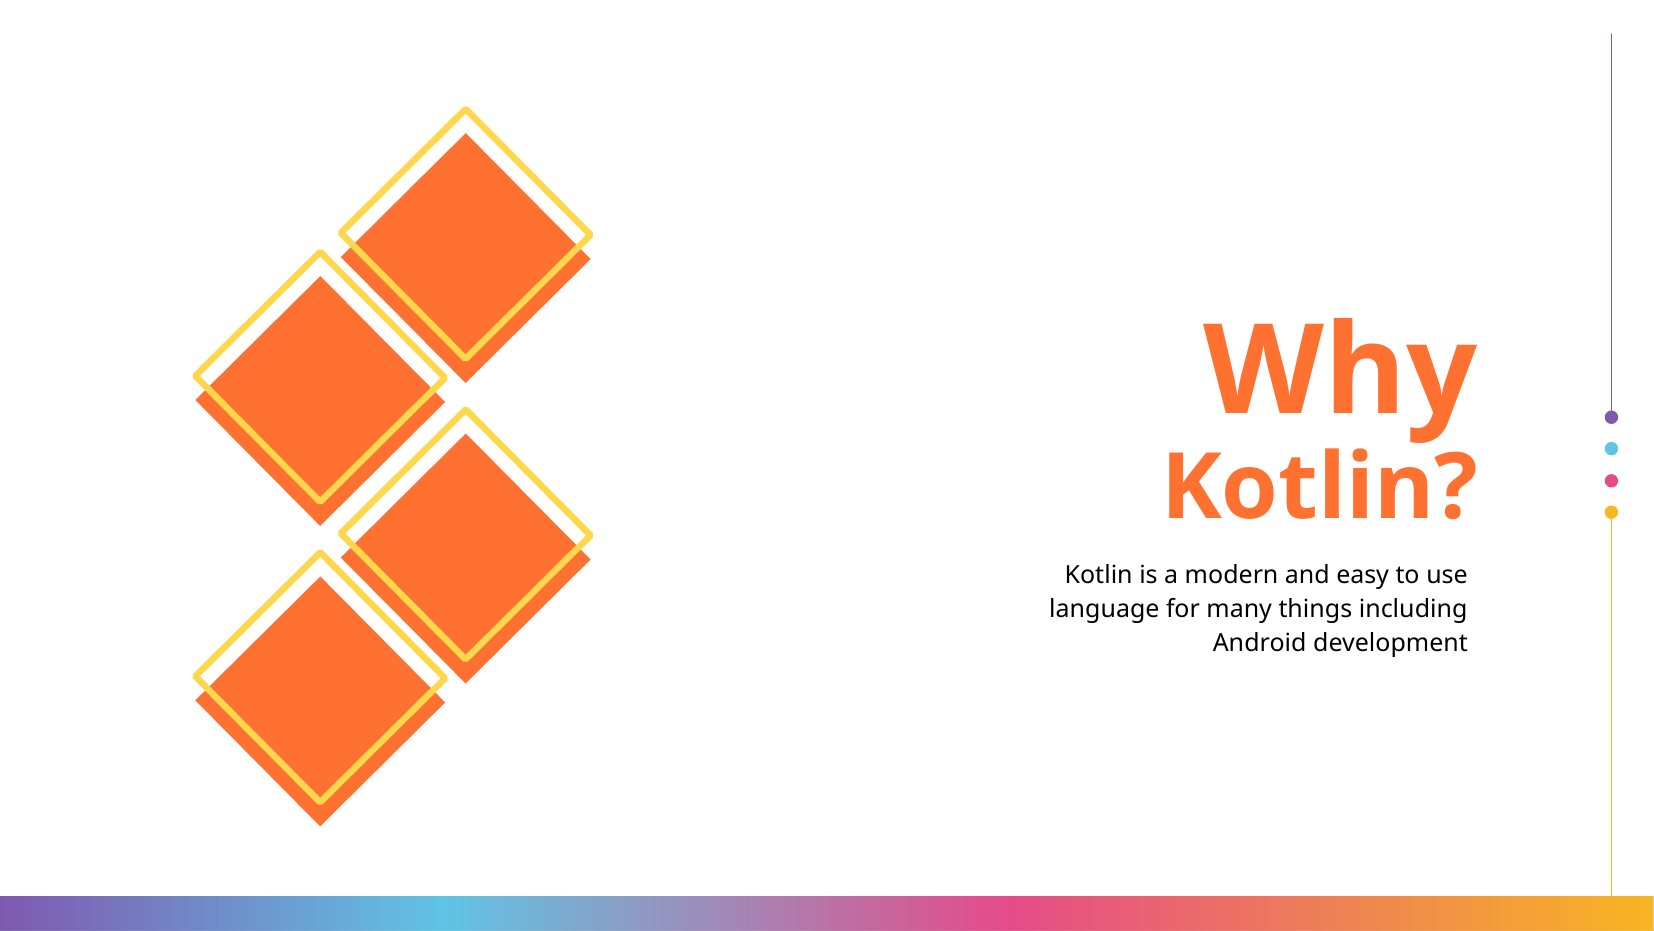

# Why
Kotlin?
Kotlin is a modern and easy to use language for many things including Android development